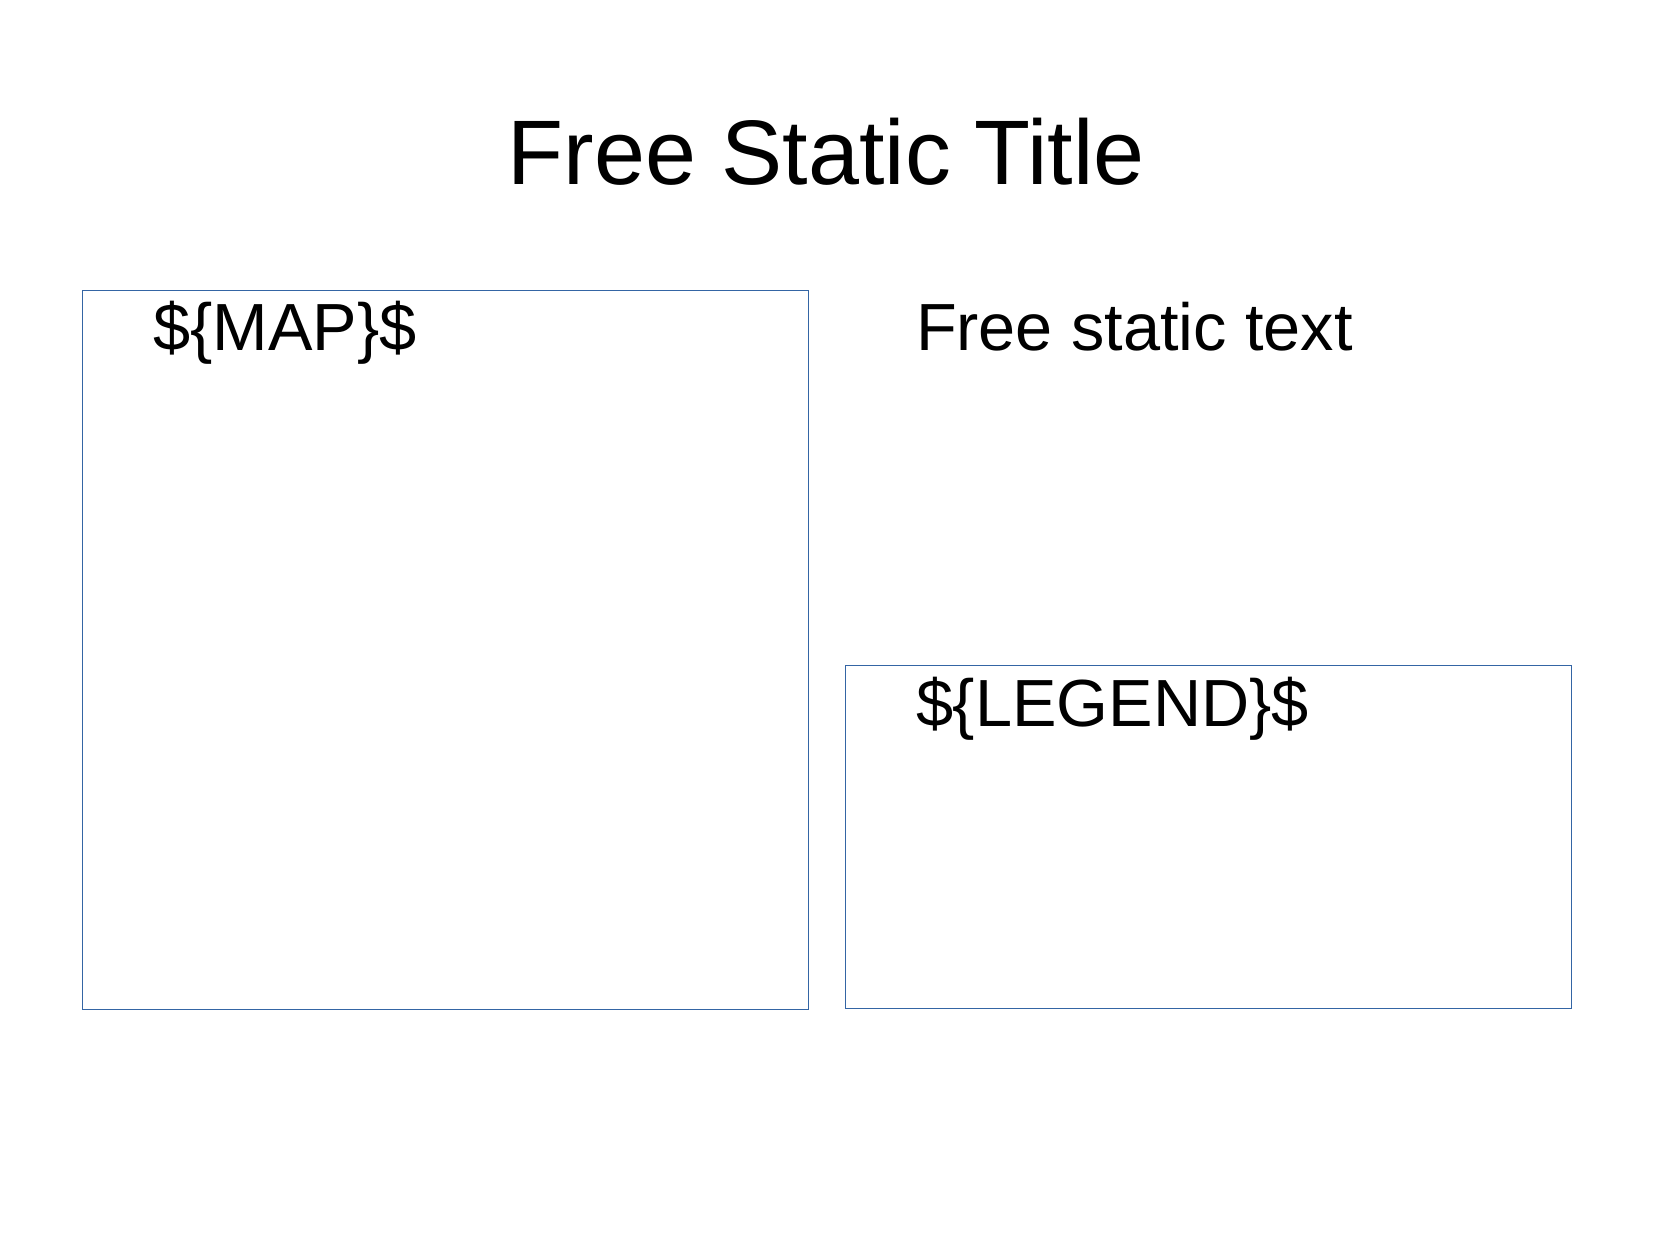

# Free Static Title
${MAP}$
Free static text
${LEGEND}$